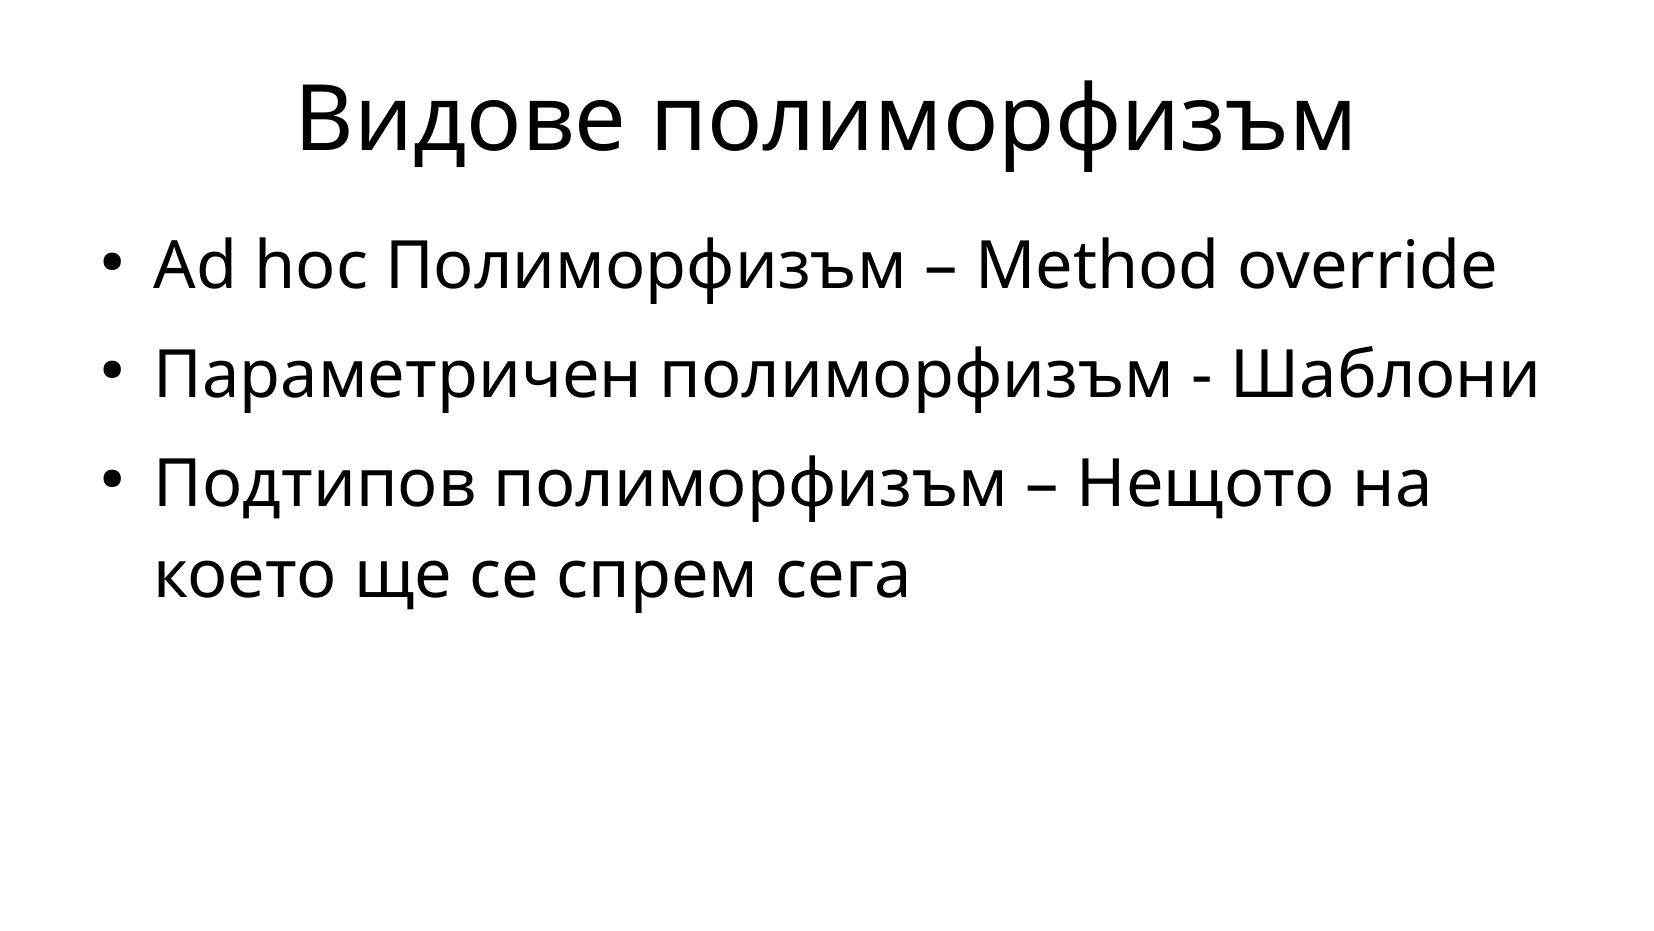

# Видове полиморфизъм
Ad hoc Полиморфизъм – Method override
Параметричен полиморфизъм - Шаблони
Подтипов полиморфизъм – Нещото на което ще се спрем сега